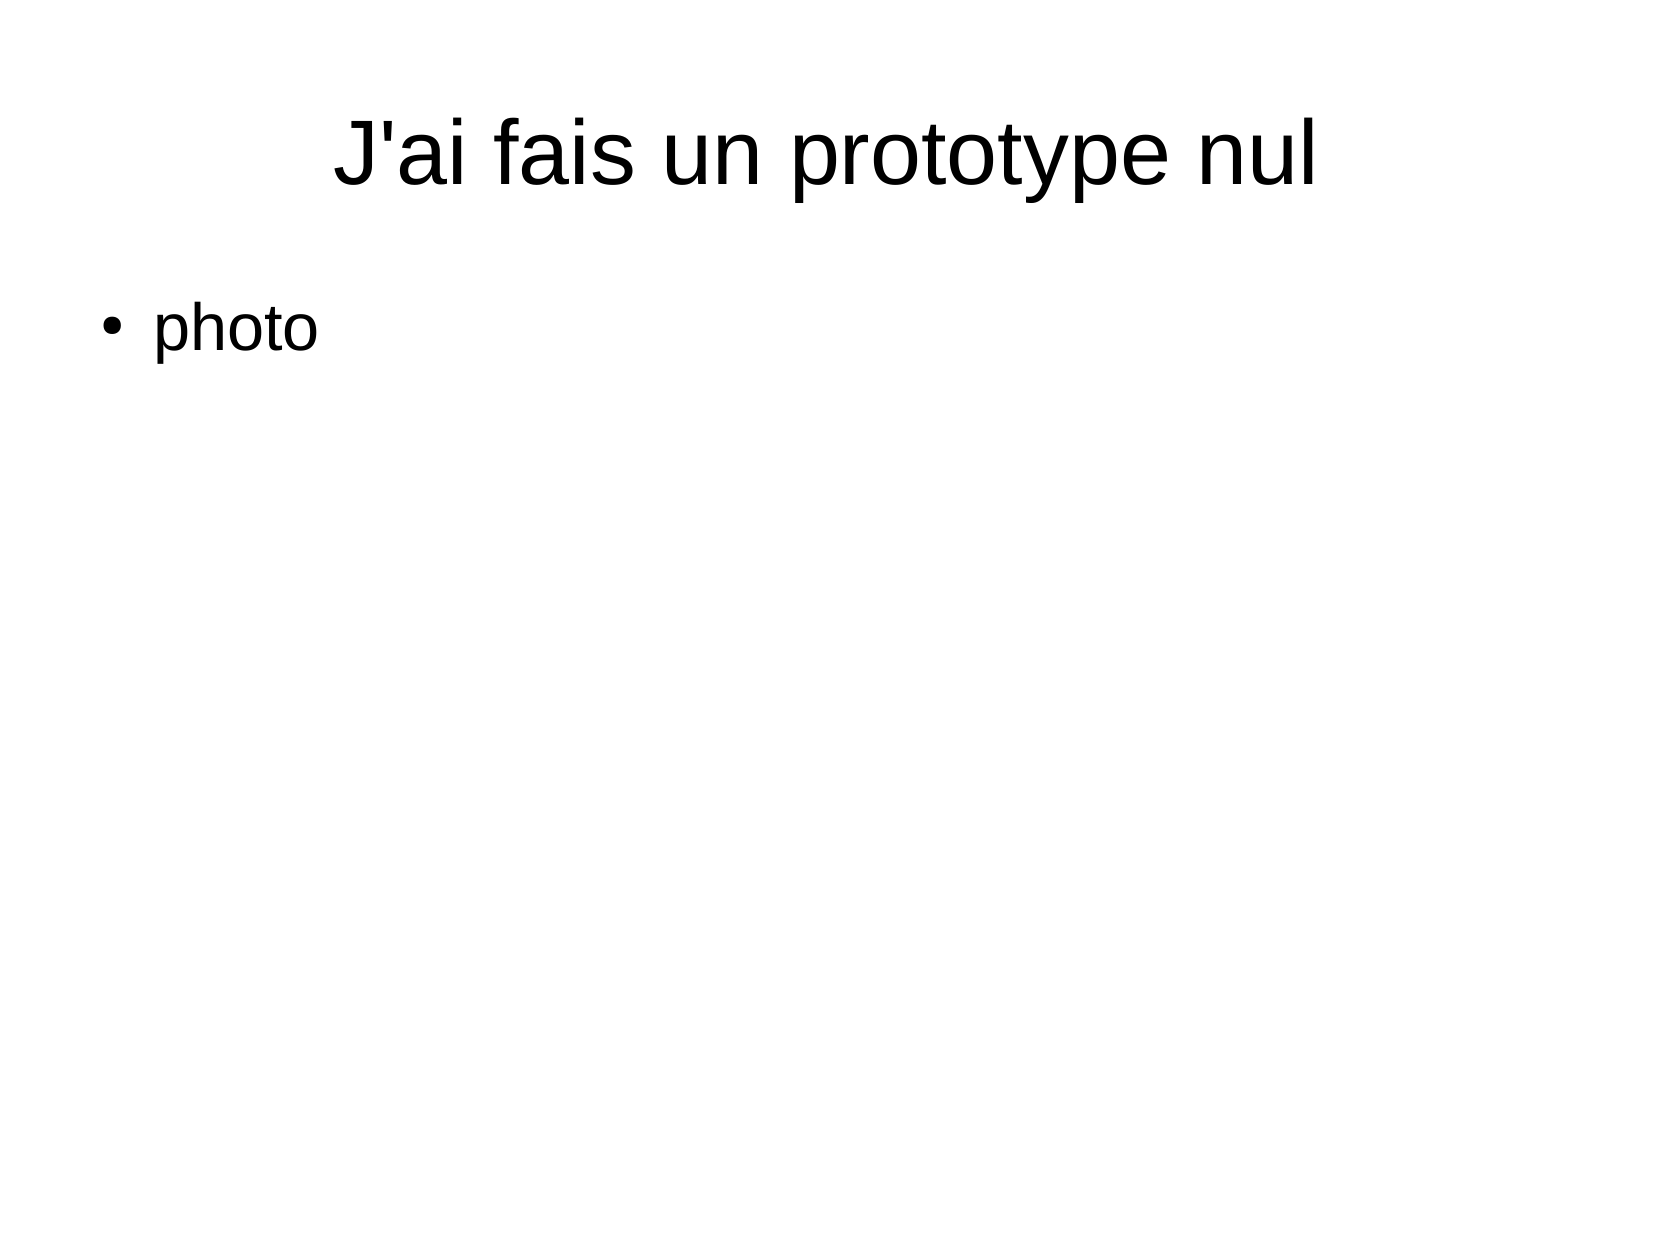

# J'ai fais un prototype nul
photo